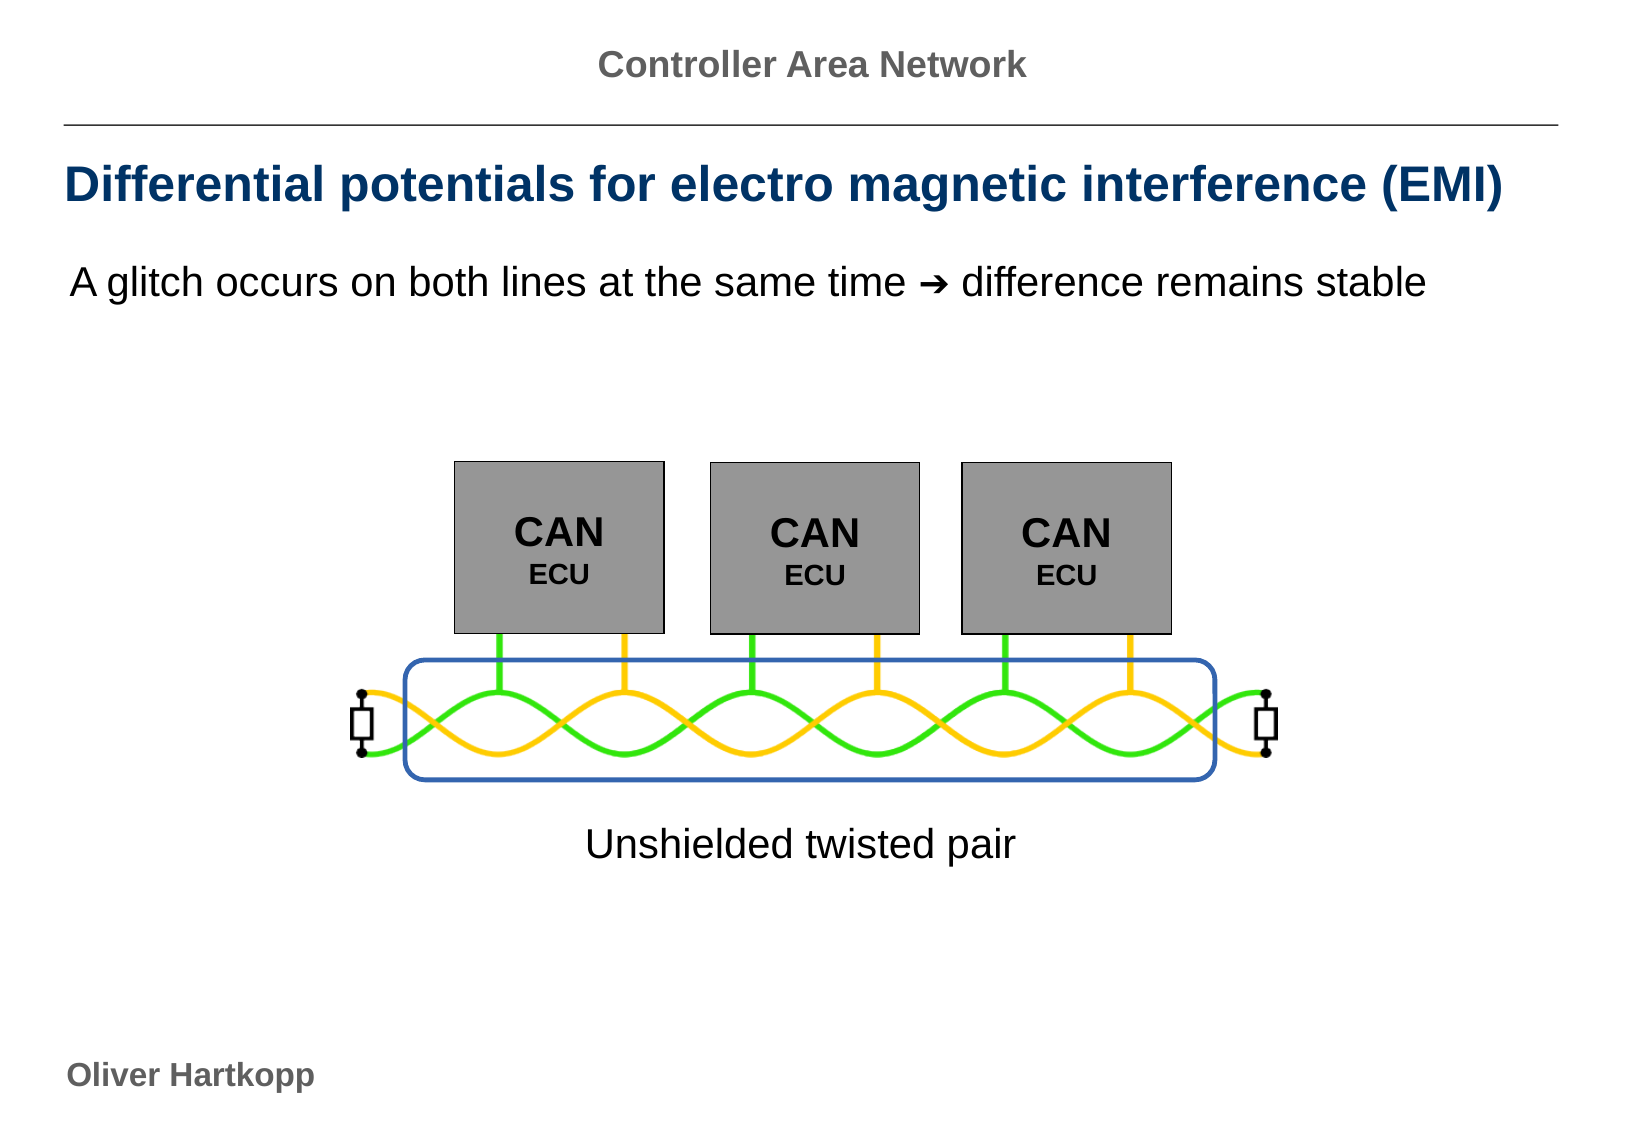

Differential potentials for electro magnetic interference (EMI)
A glitch occurs on both lines at the same time ➔ difference remains stable
CAN
ECU
CAN
ECU
CAN
ECU
Unshielded twisted pair